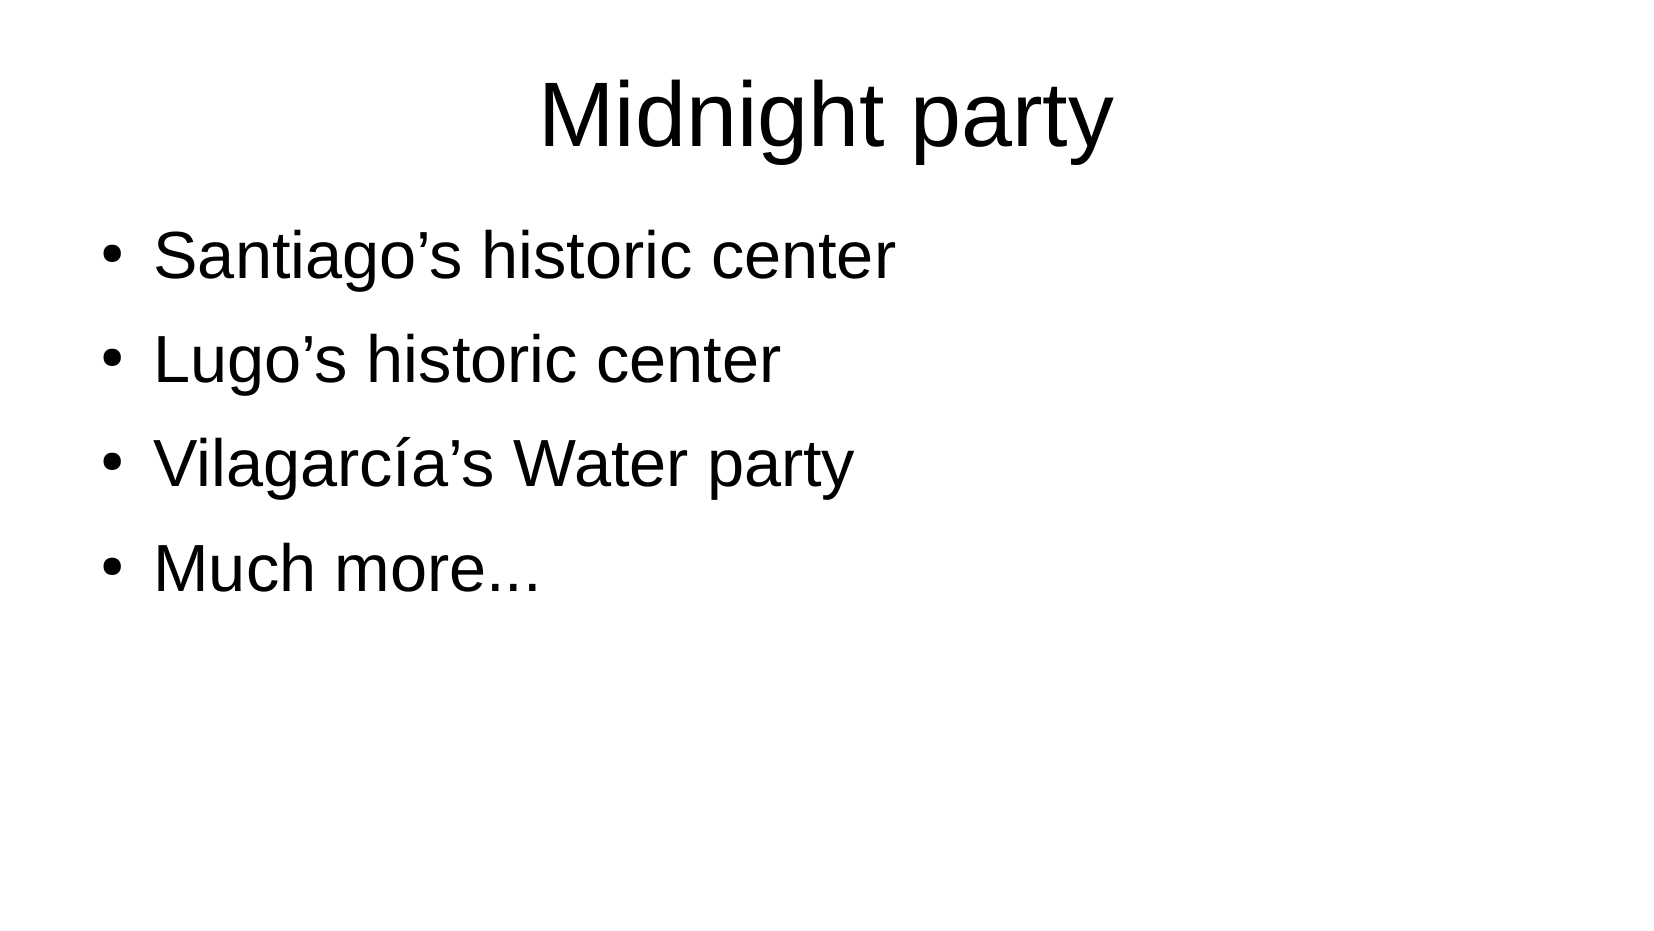

# Midnight party
Santiago’s historic center
Lugo’s historic center
Vilagarcía’s Water party
Much more...